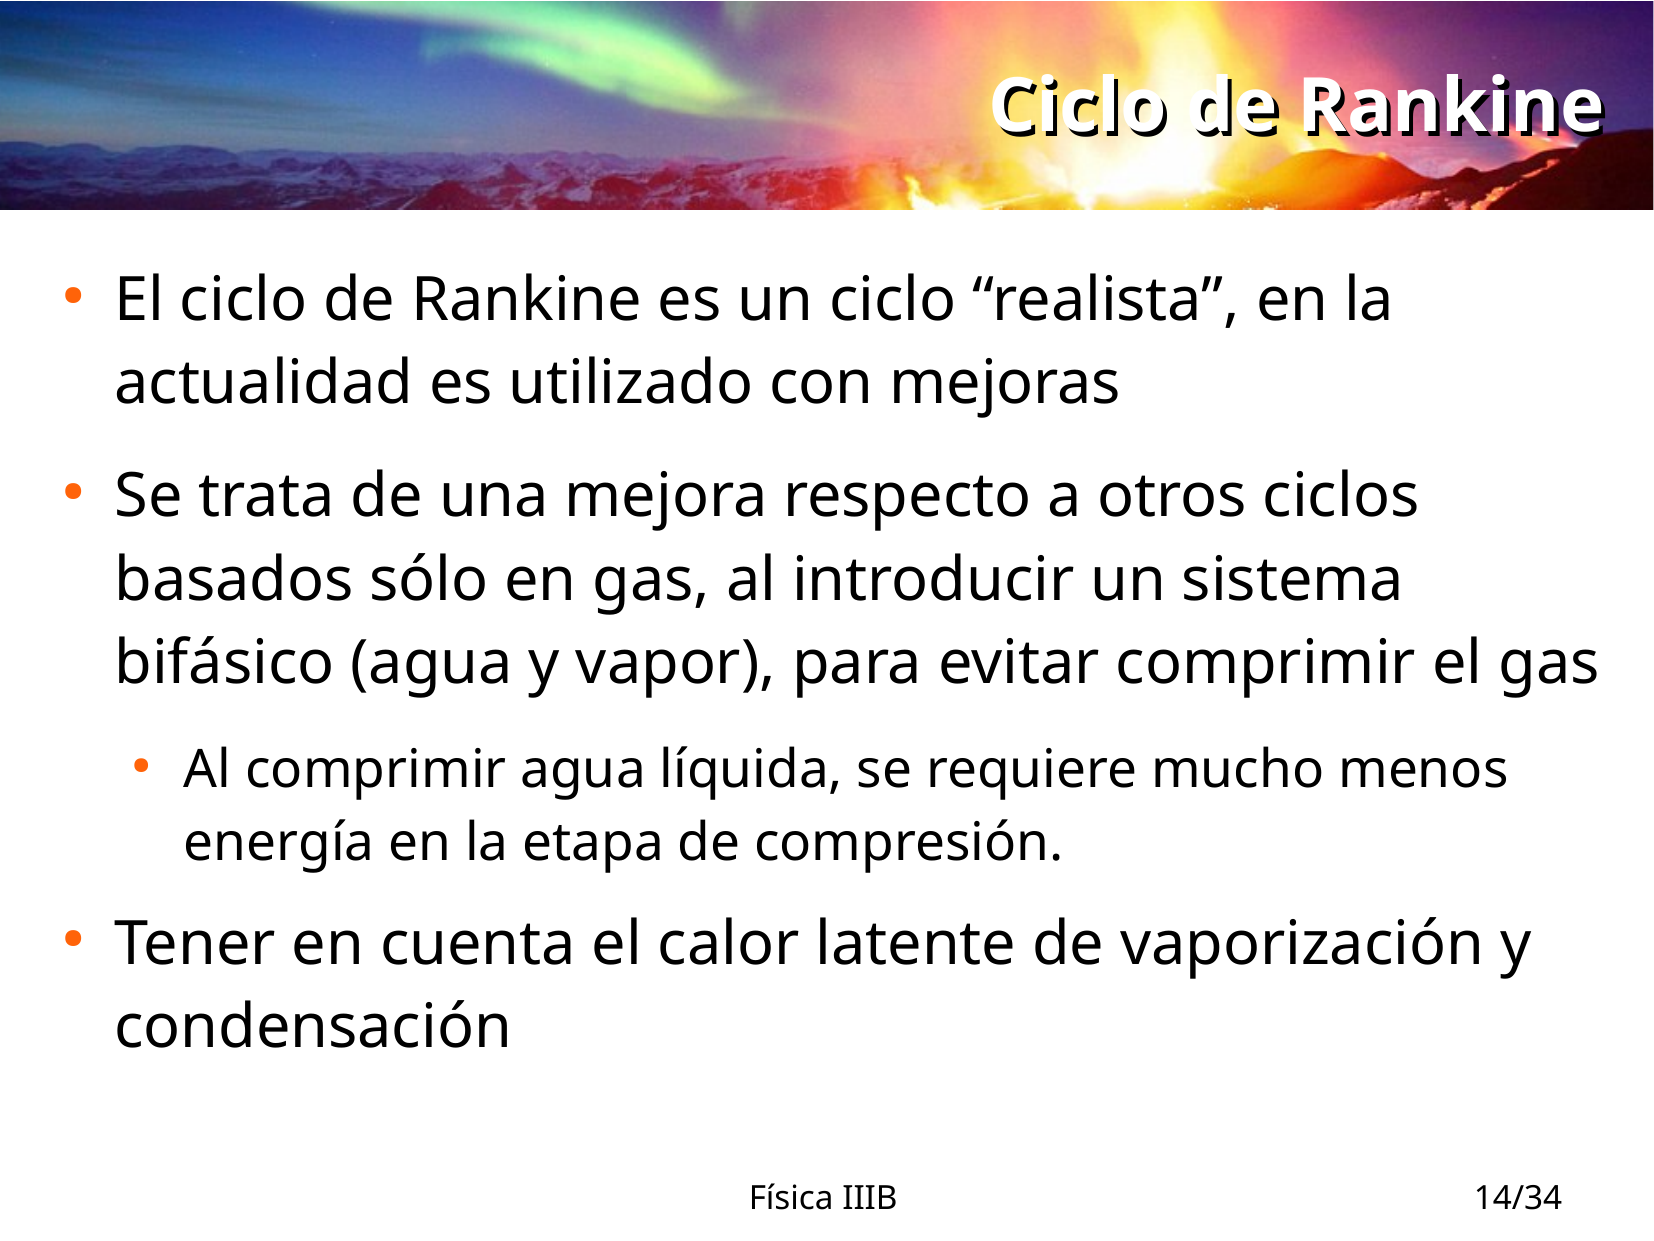

# Ciclo de Rankine
El ciclo de Rankine es un ciclo “realista”, en la actualidad es utilizado con mejoras
Se trata de una mejora respecto a otros ciclos basados sólo en gas, al introducir un sistema bifásico (agua y vapor), para evitar comprimir el gas
Al comprimir agua líquida, se requiere mucho menos energía en la etapa de compresión.
Tener en cuenta el calor latente de vaporización y condensación
Física IIIB
14